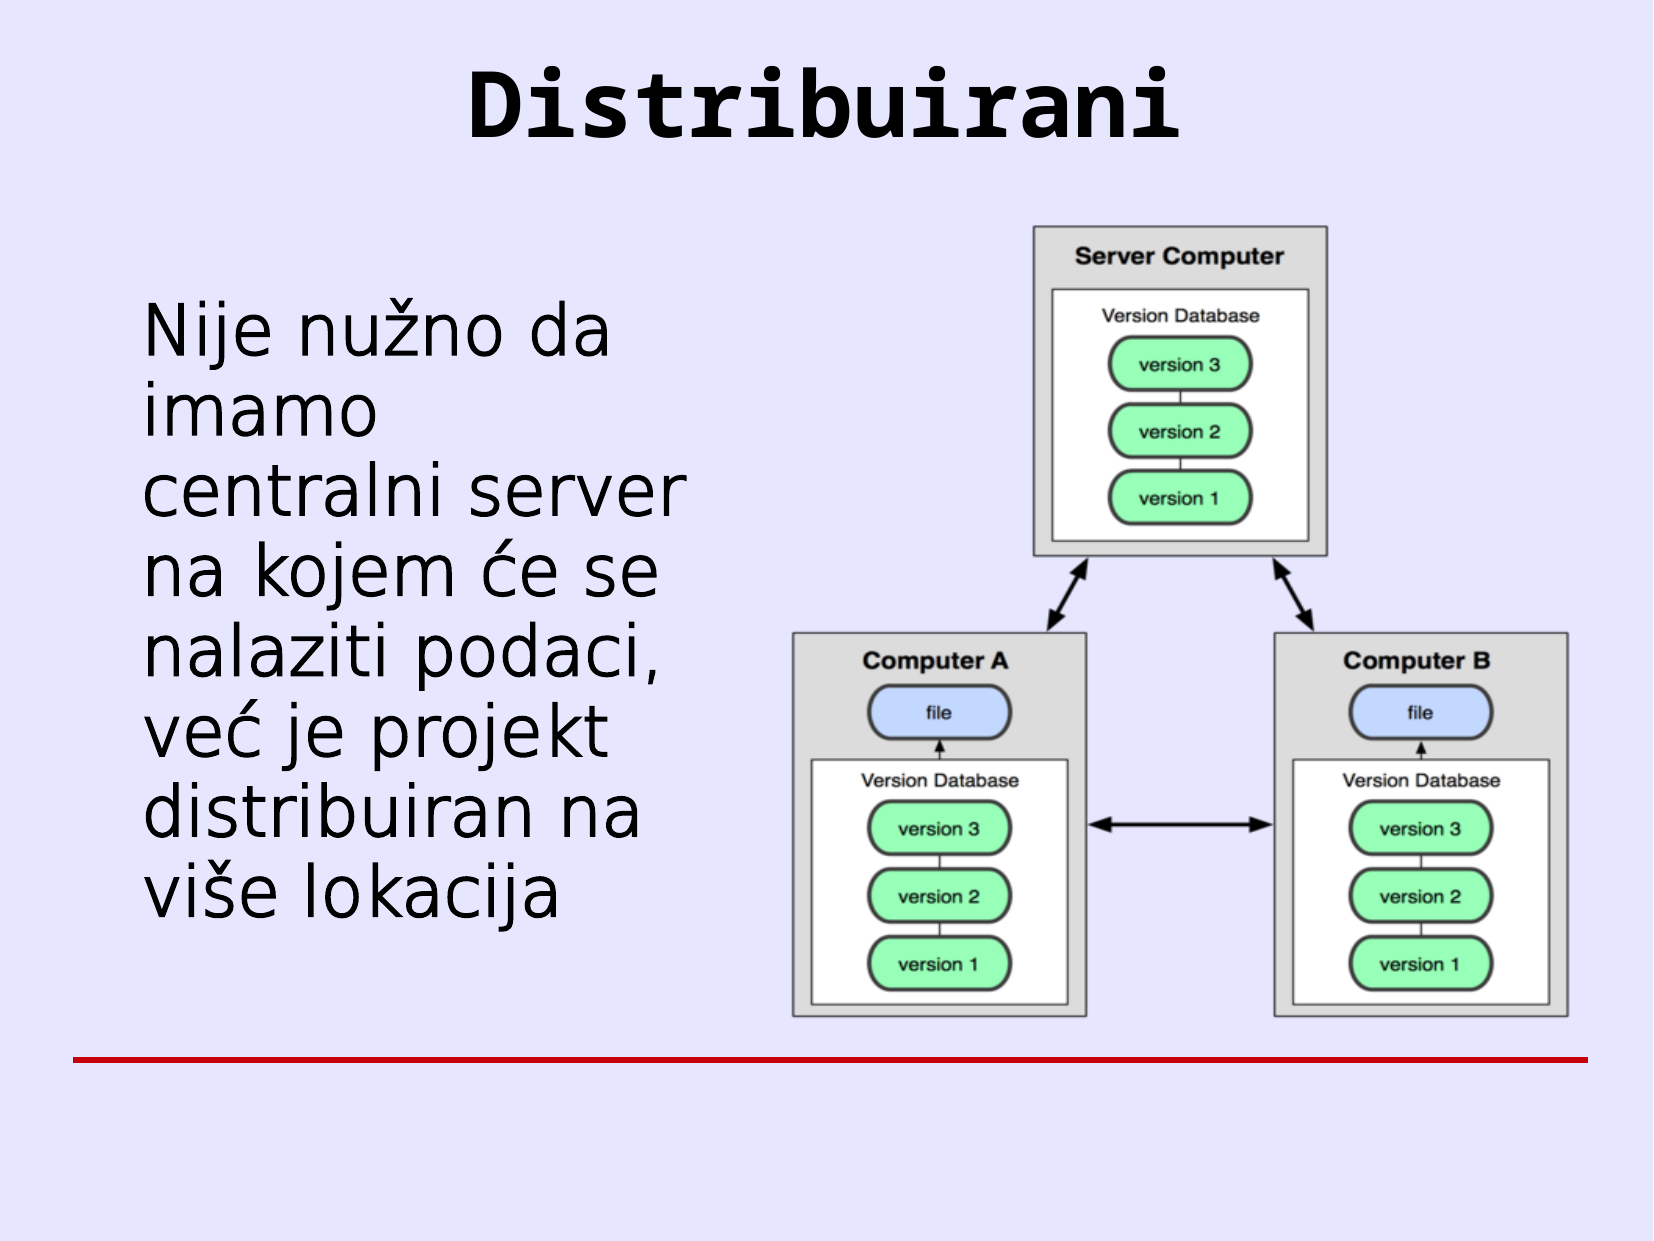

# Distribuirani
Nije nužno da imamo centralni server na kojem će se nalaziti podaci, već je projekt distribuiran na više lokacija